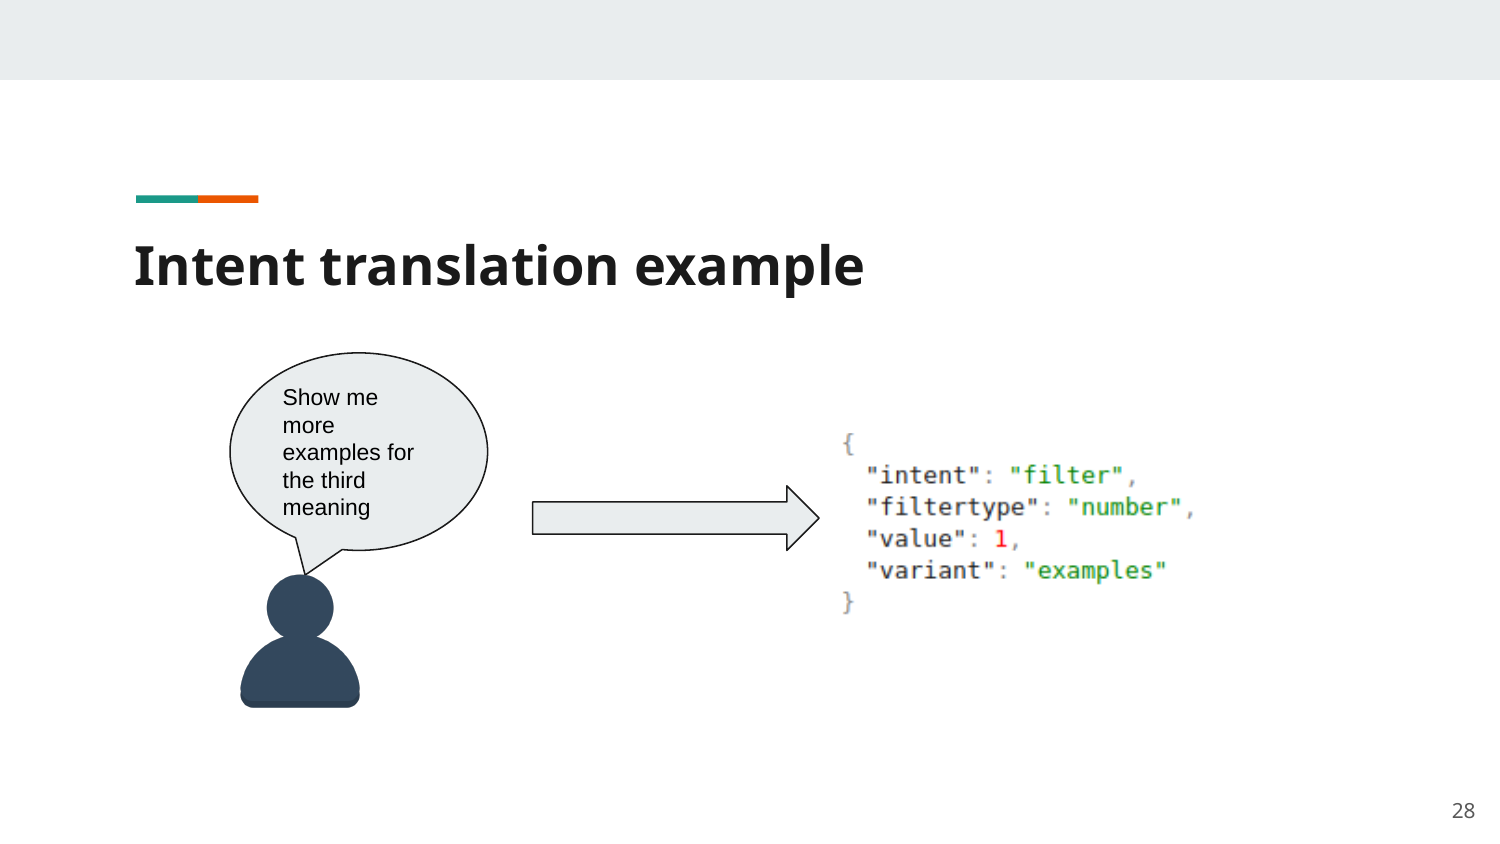

# Intent translation example
Show me more examples for the third meaning